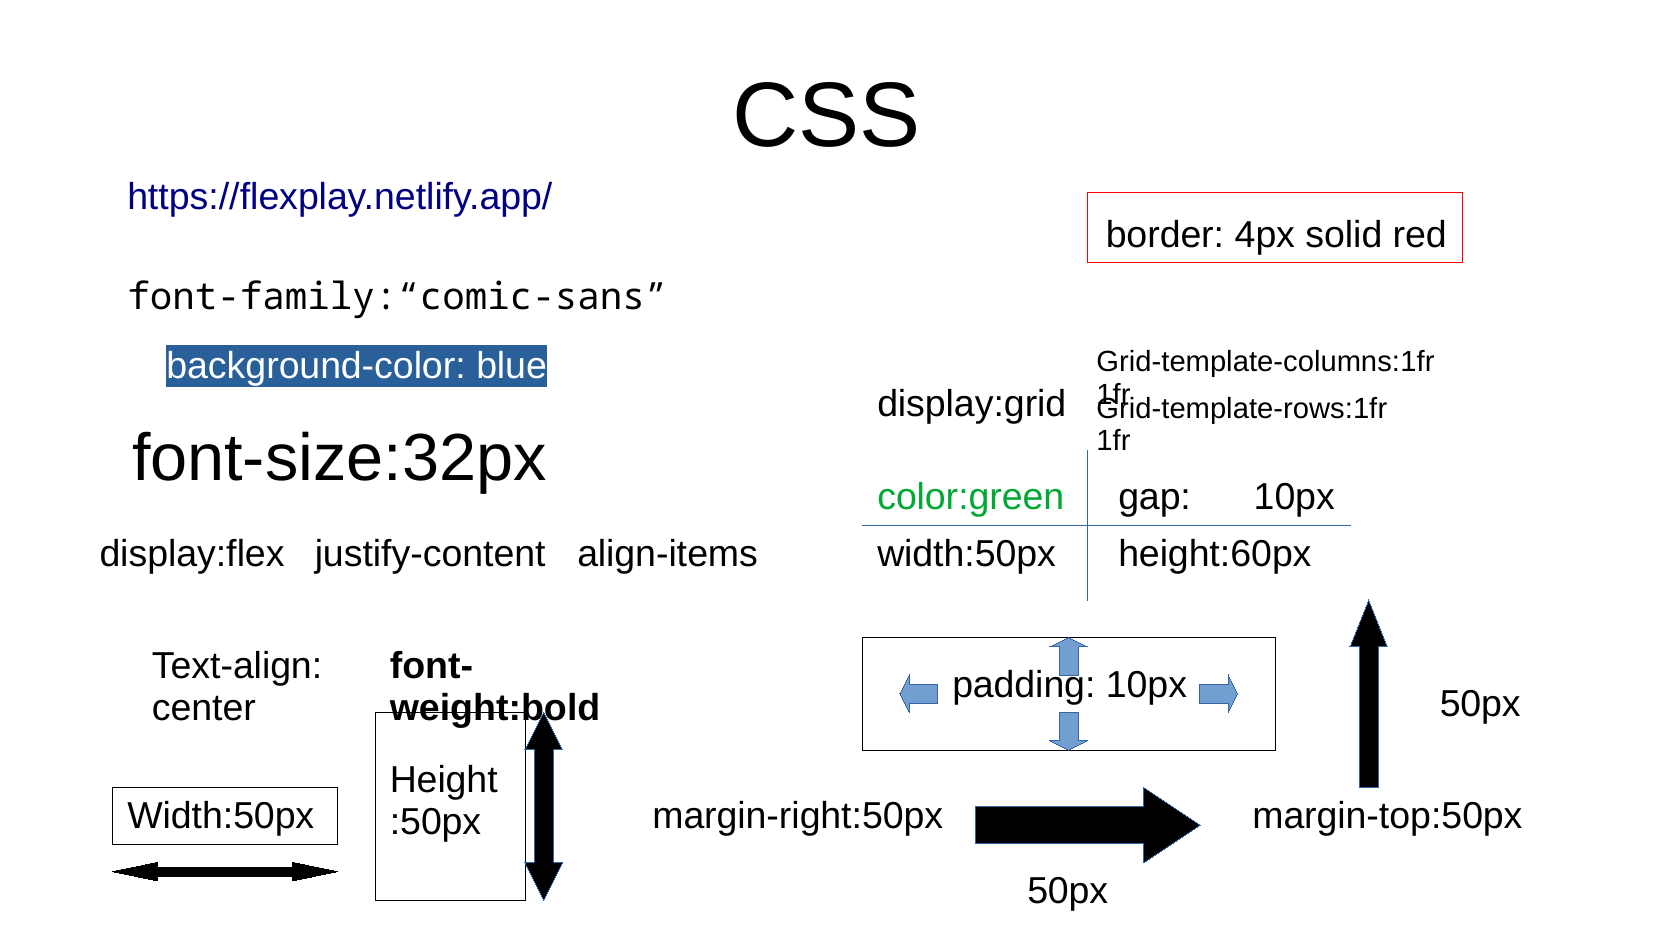

# CSS
https://flexplay.netlify.app/
border: 4px solid red
font-family:“comic-sans”
background-color: blue
Grid-template-columns:1fr 1fr
display:grid
Grid-template-rows:1fr 1fr
font-size:32px
color:green
gap: 10px
display:flex
justify-content
align-items
width:50px
height:60px
Text-align:
center
font-weight:bold
padding: 10px
50px
Height
:50px
Width:50px
margin-right:50px
margin-top:50px
50px